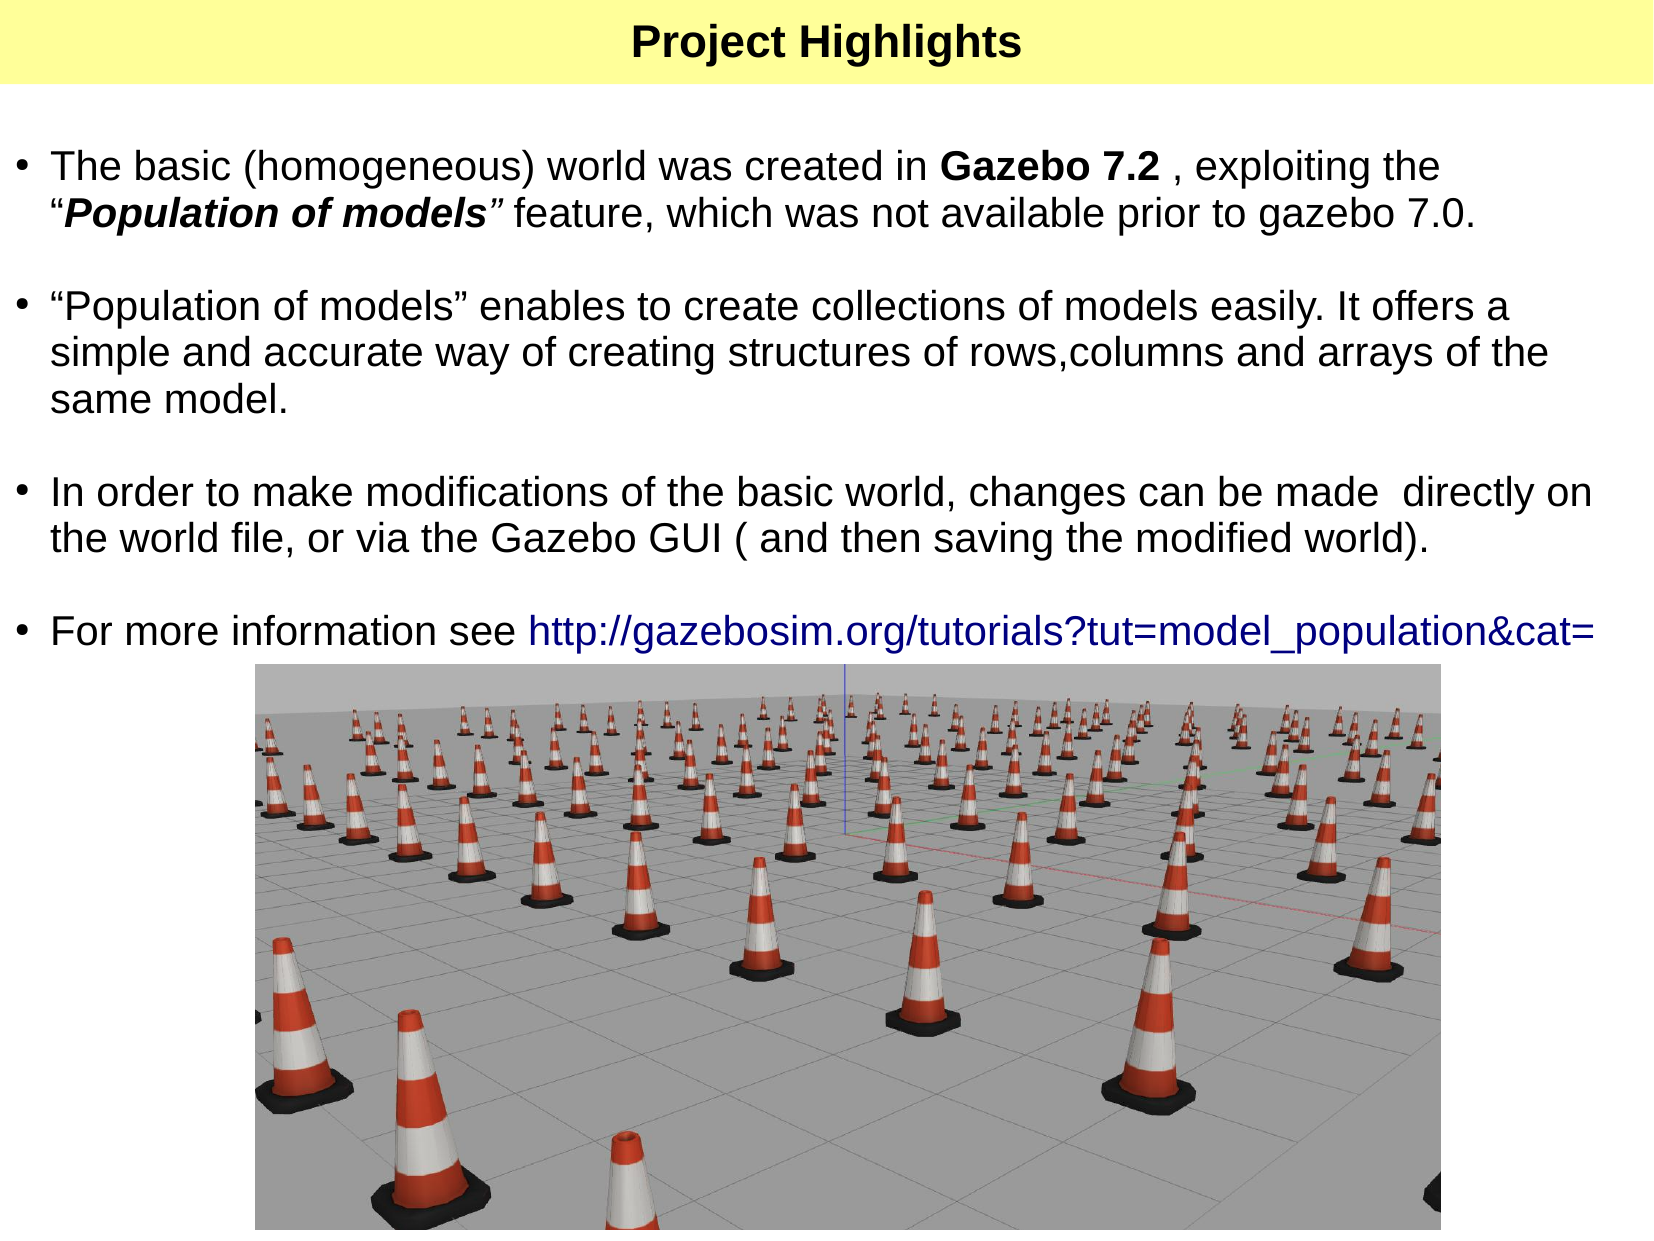

# Project Highlights
The basic (homogeneous) world was created in Gazebo 7.2 , exploiting the “Population of models” feature, which was not available prior to gazebo 7.0.
“Population of models” enables to create collections of models easily. It offers a simple and accurate way of creating structures of rows,columns and arrays of the same model.
In order to make modifications of the basic world, changes can be made directly on the world file, or via the Gazebo GUI ( and then saving the modified world).
For more information see http://gazebosim.org/tutorials?tut=model_population&cat=